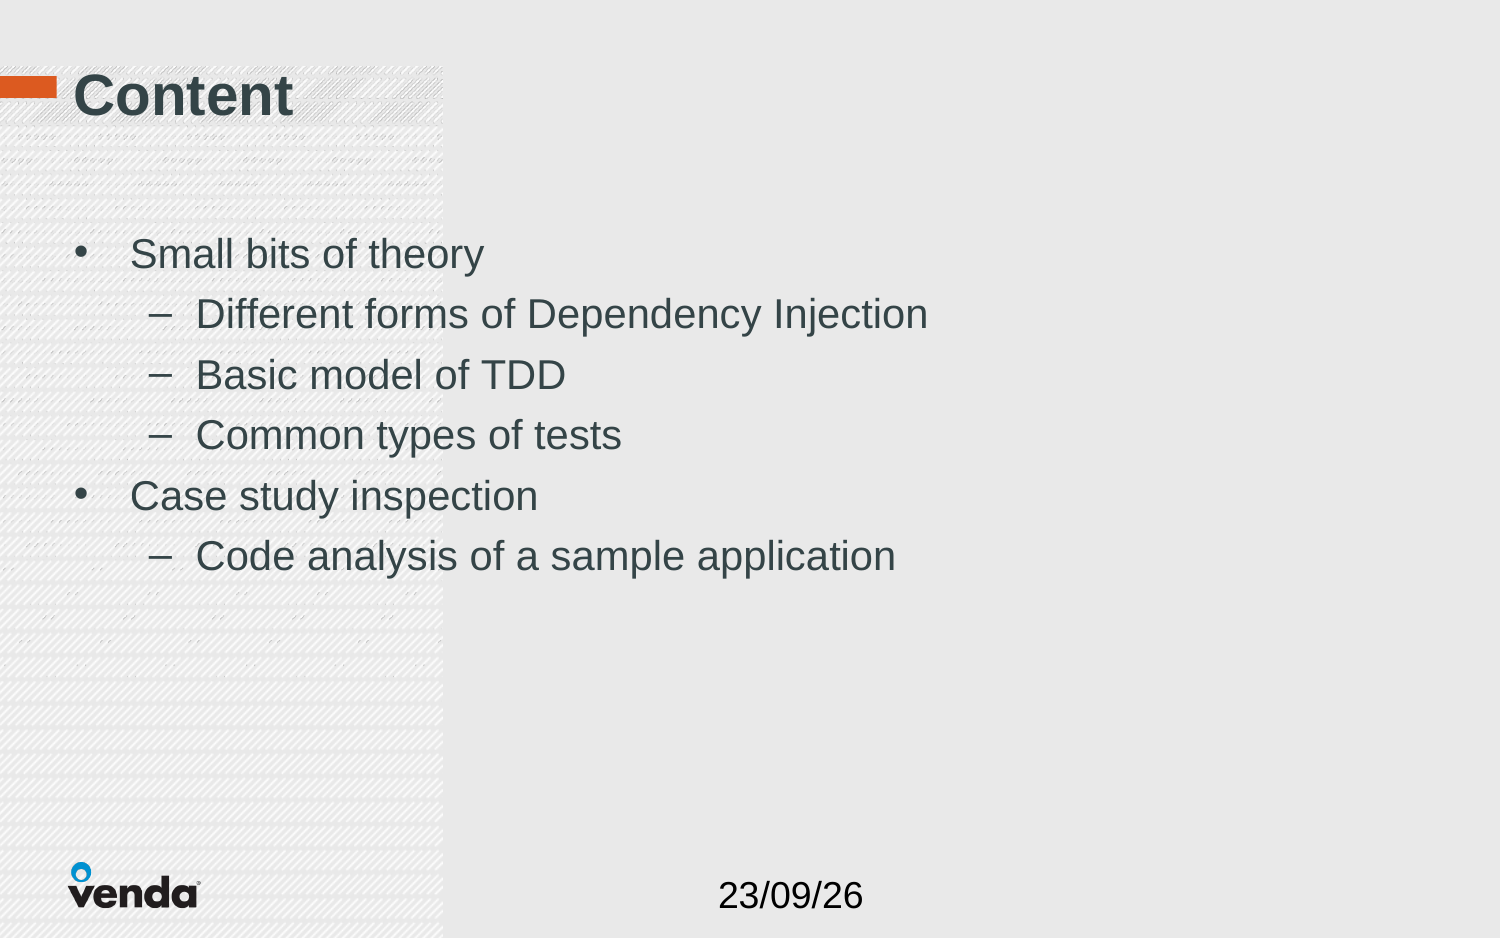

# Content
Small bits of theory
Different forms of Dependency Injection
Basic model of TDD
Common types of tests
Case study inspection
Code analysis of a sample application